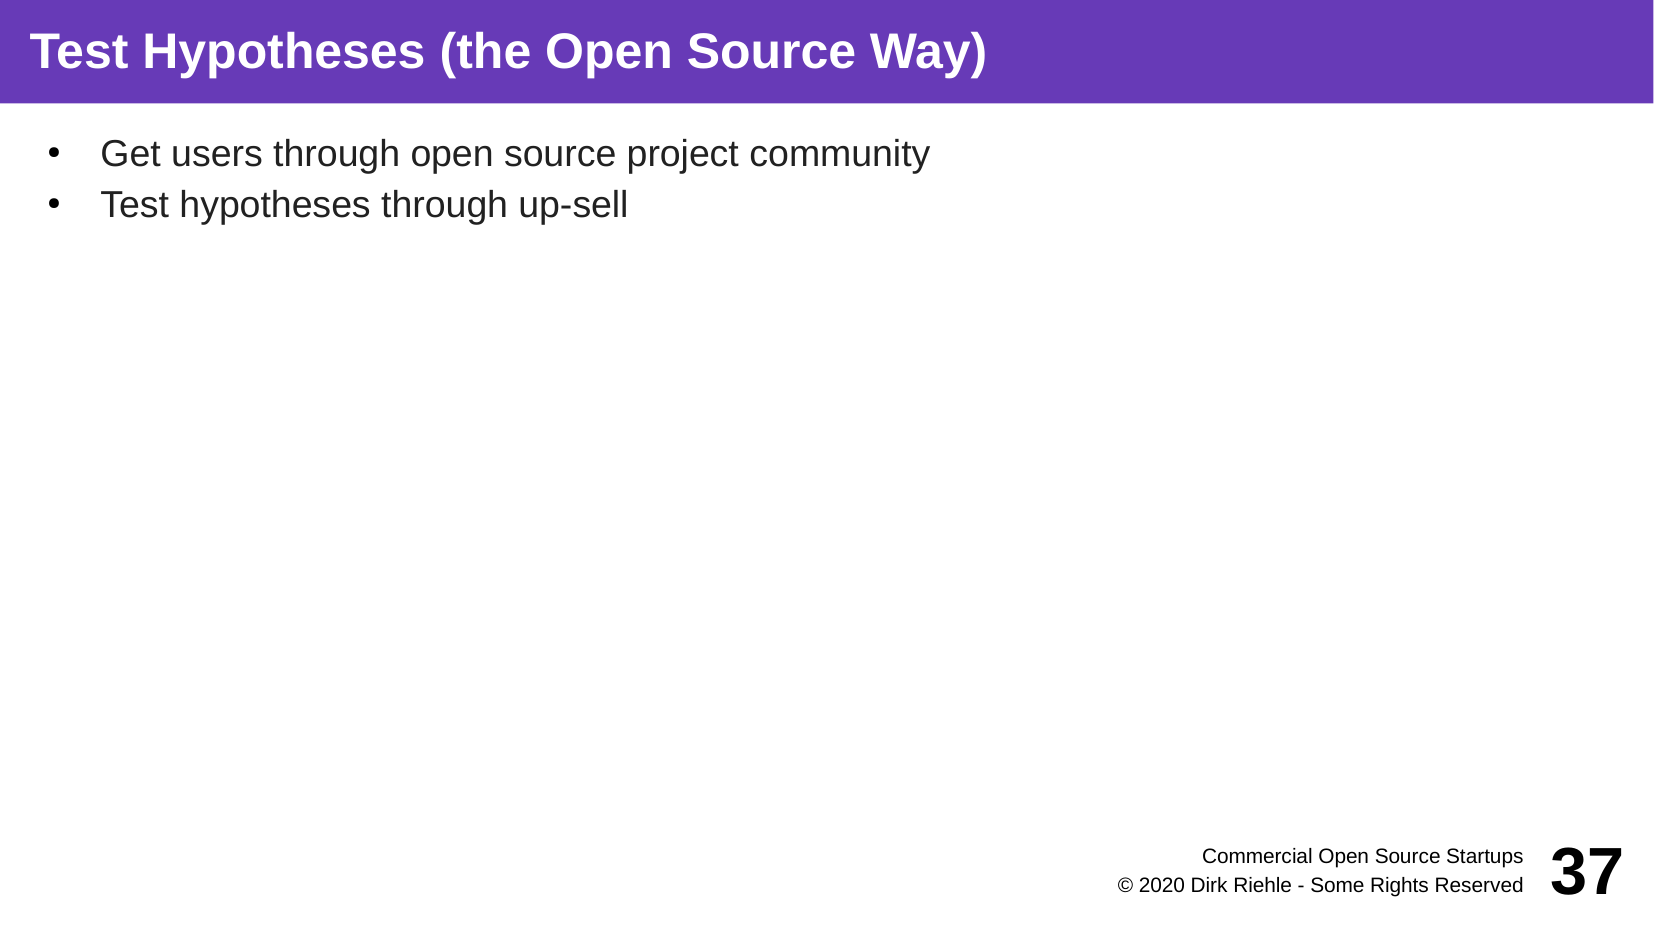

# Test Hypotheses (the Open Source Way)
Get users through open source project community
Test hypotheses through up-sell
Commercial Open Source Startups
37
© 2020 Dirk Riehle - Some Rights Reserved